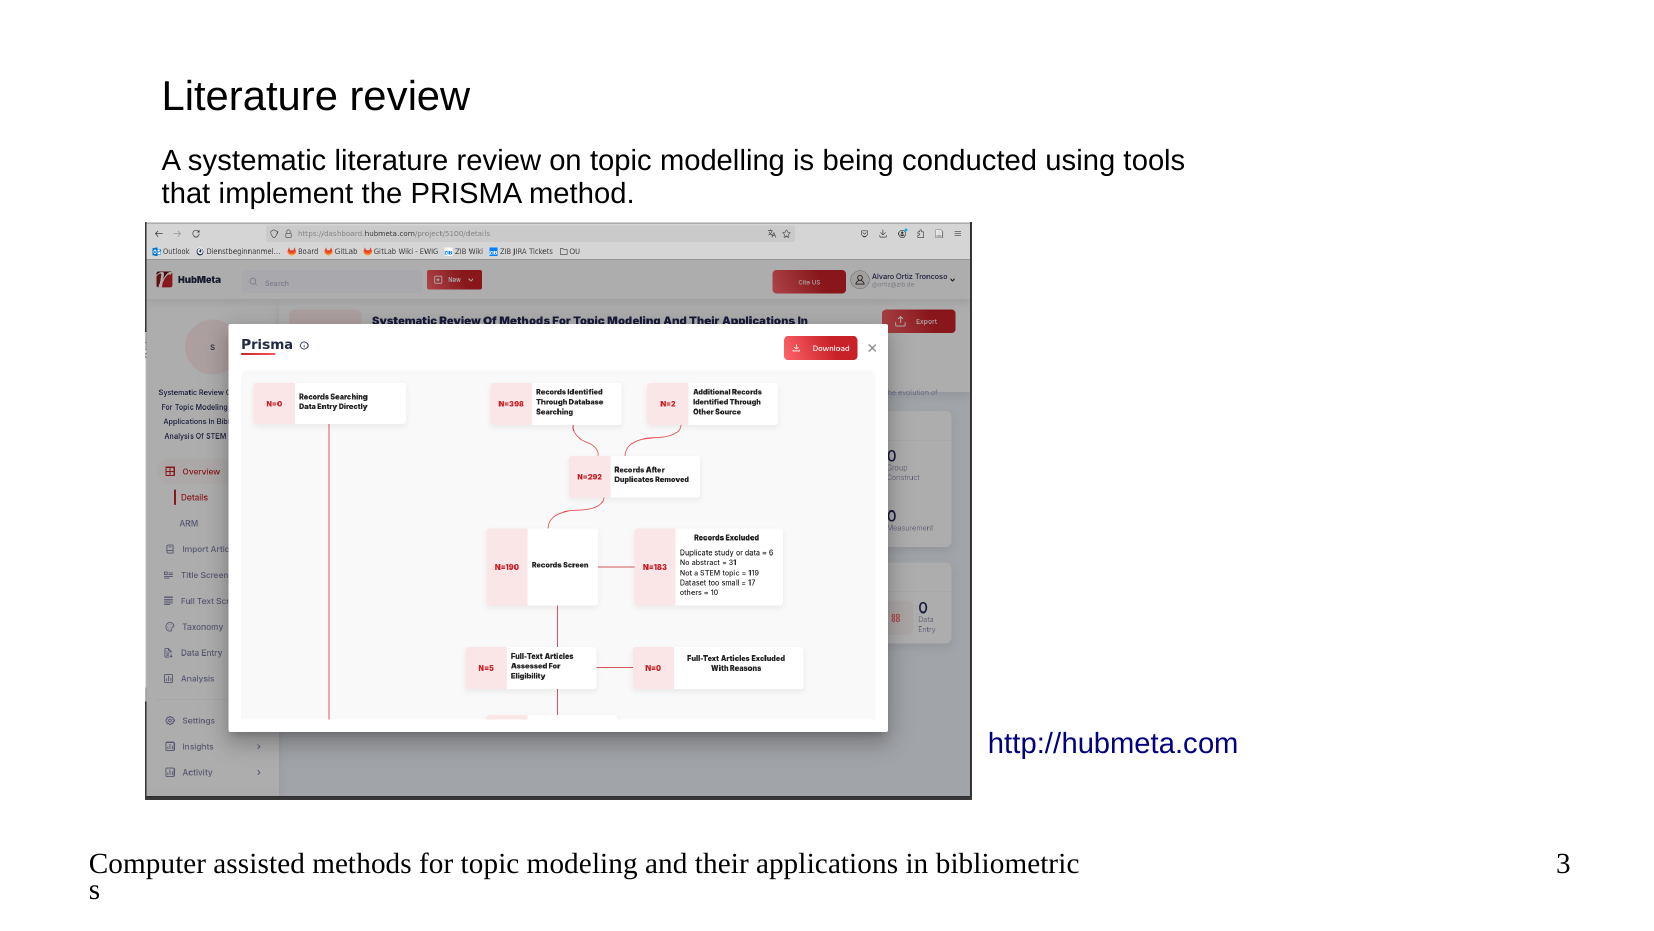

Literature review
A systematic literature review on topic modelling is being conducted using tools
that implement the PRISMA method.
http://hubmeta.com
Computer assisted methods for topic modeling and their applications in bibliometrics
3